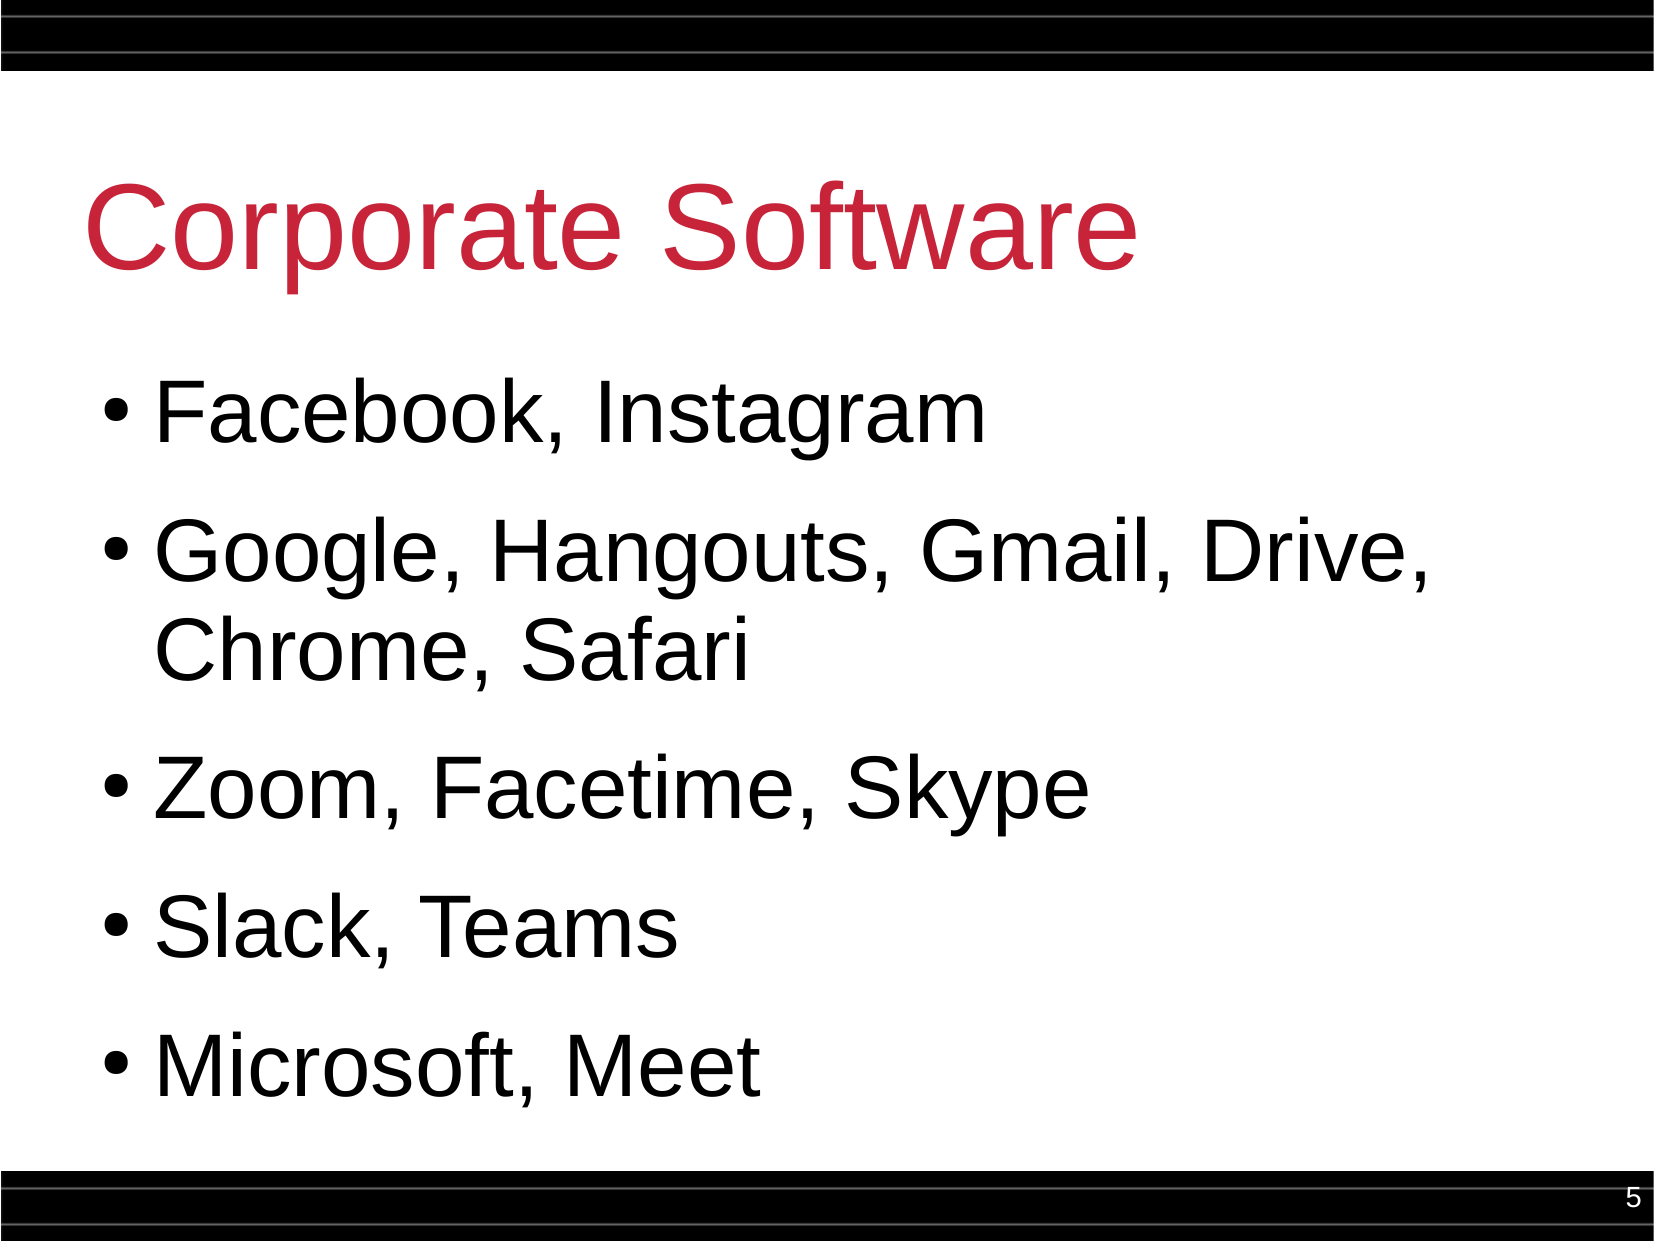

# Corporate Software
Facebook, Instagram
Google, Hangouts, Gmail, Drive, Chrome, Safari
Zoom, Facetime, Skype
Slack, Teams
Microsoft, Meet